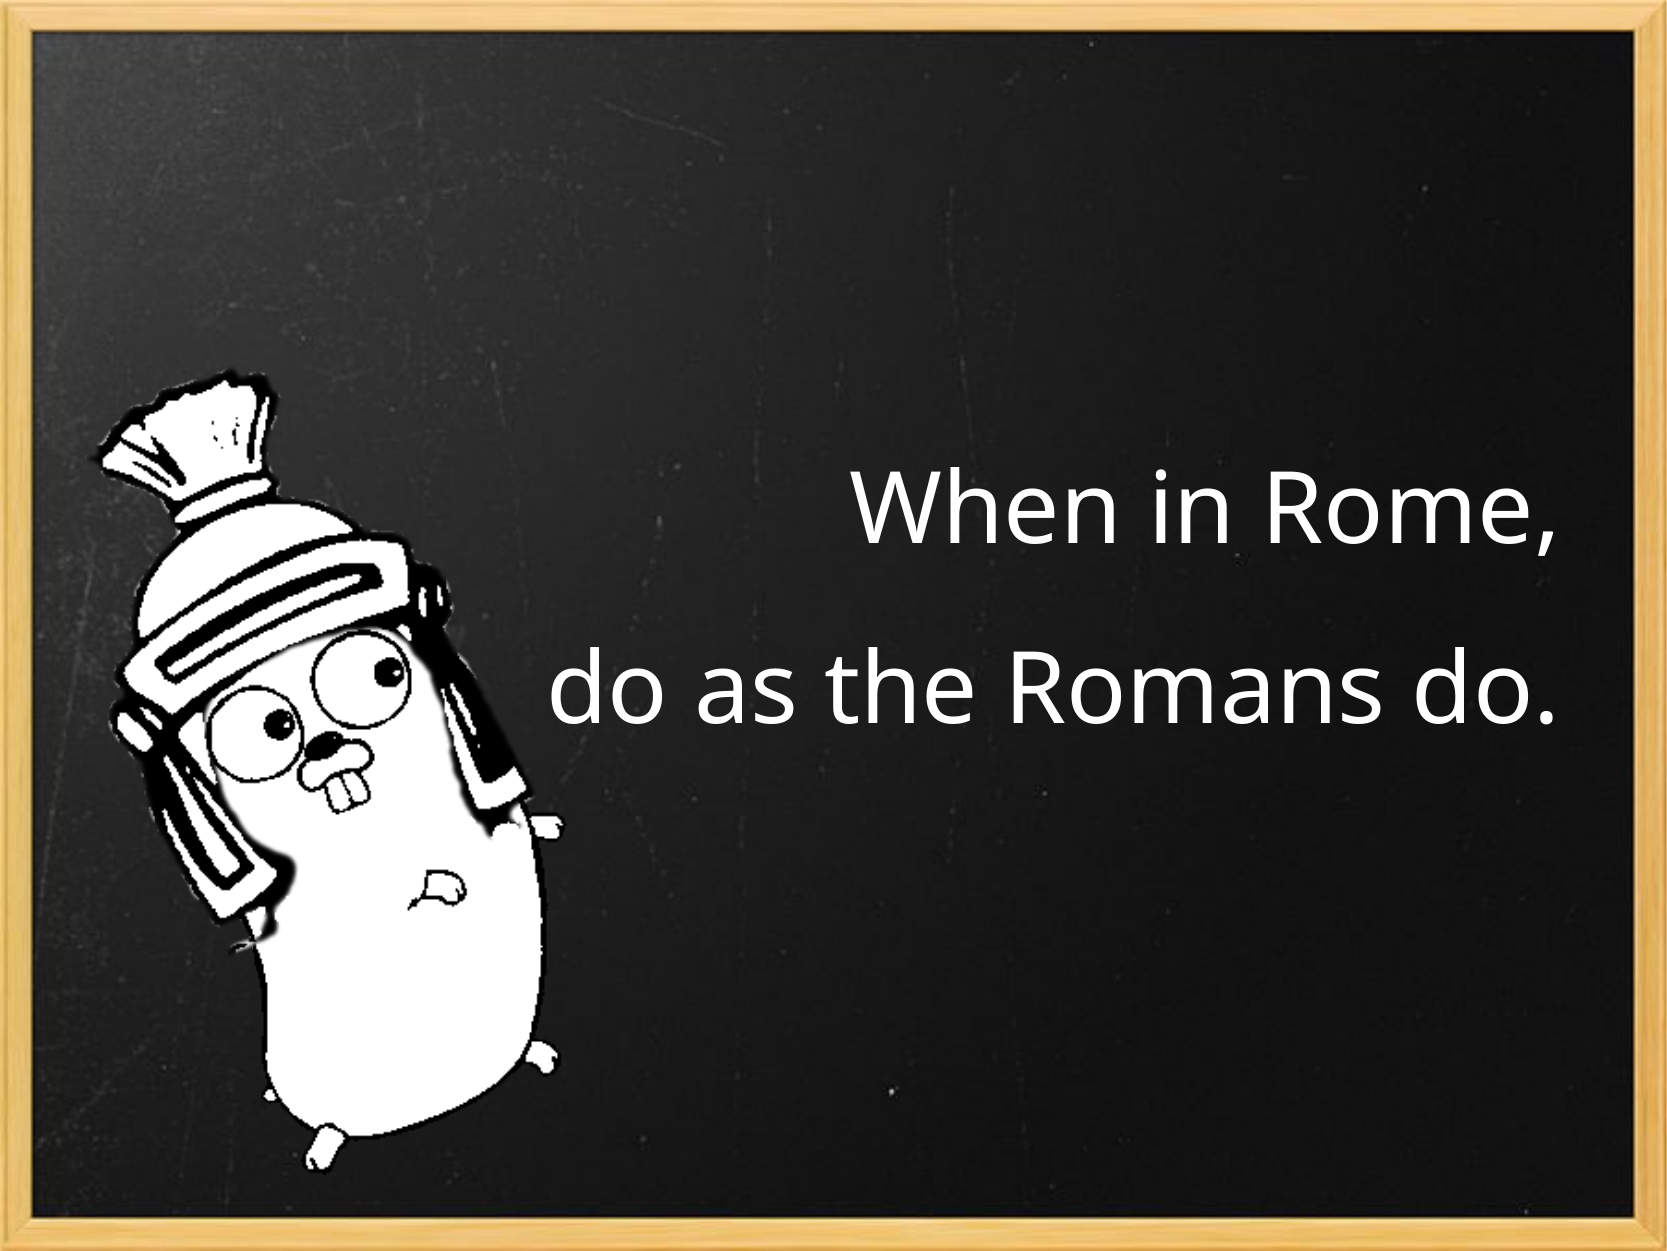

# When in Rome, do as the Romans do.